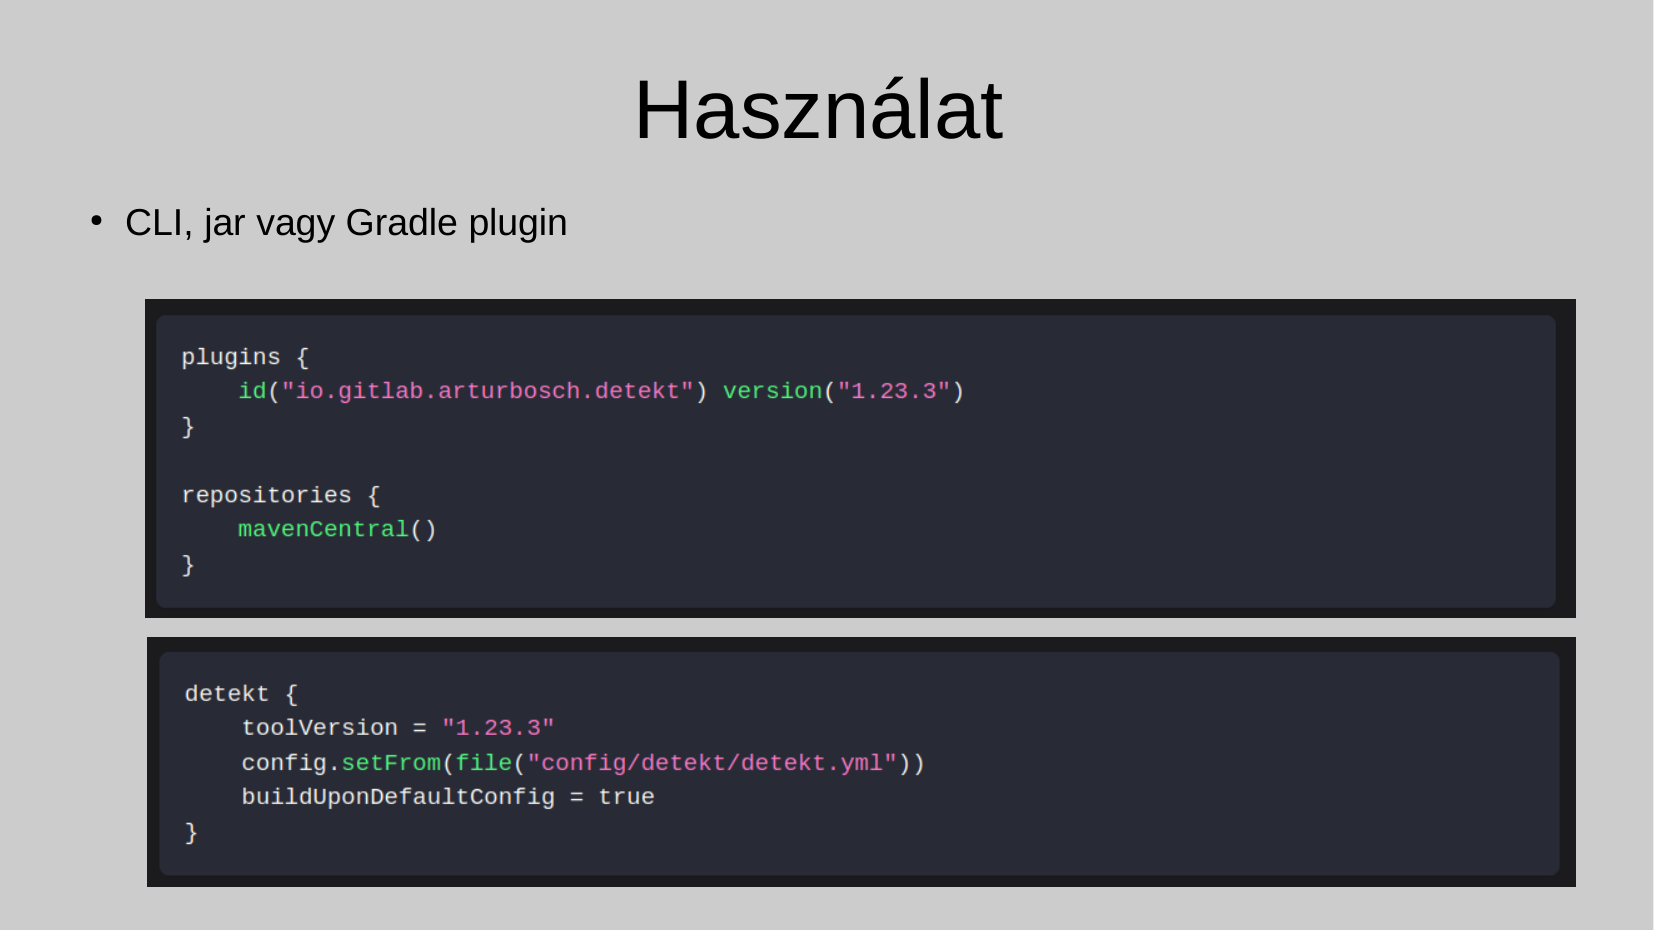

# Használat
CLI, jar vagy Gradle plugin